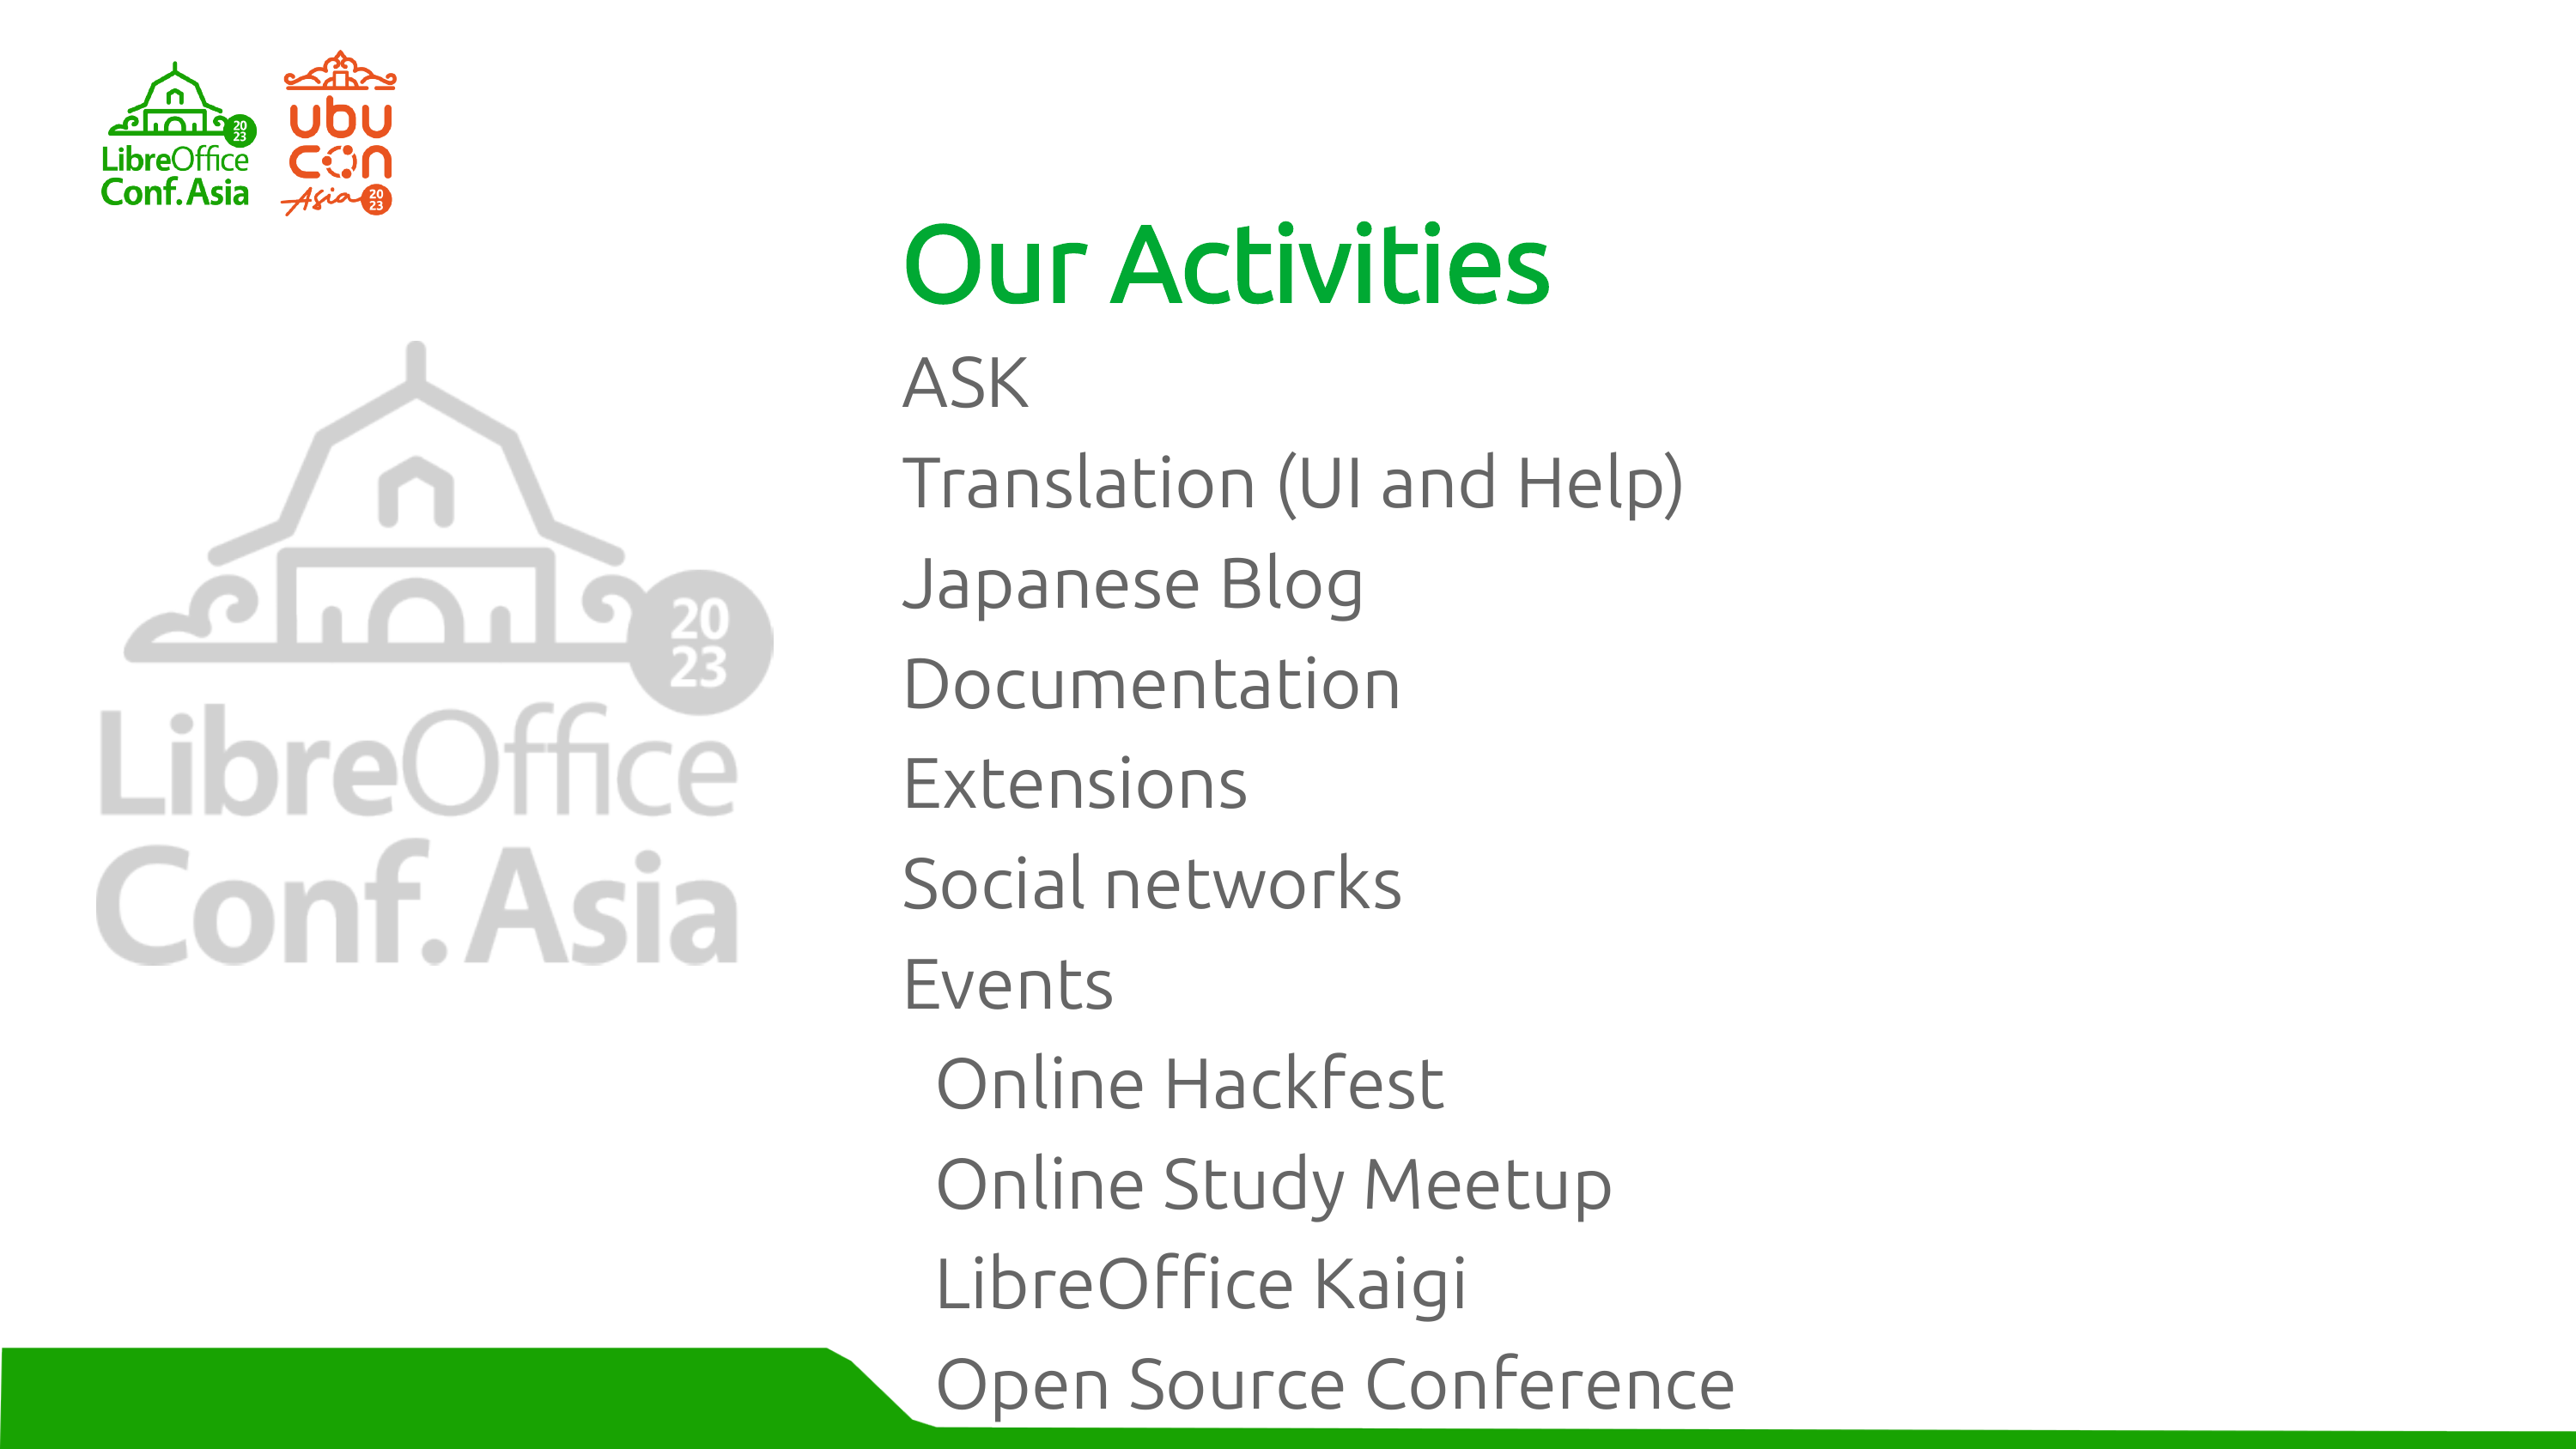

Our Activities
# ASK
Translation (UI and Help)
Japanese Blog
Documentation
Extensions
Social networks
Events
 Online Hackfest
 Online Study Meetup
 LibreOffice Kaigi
 Open Source Conference